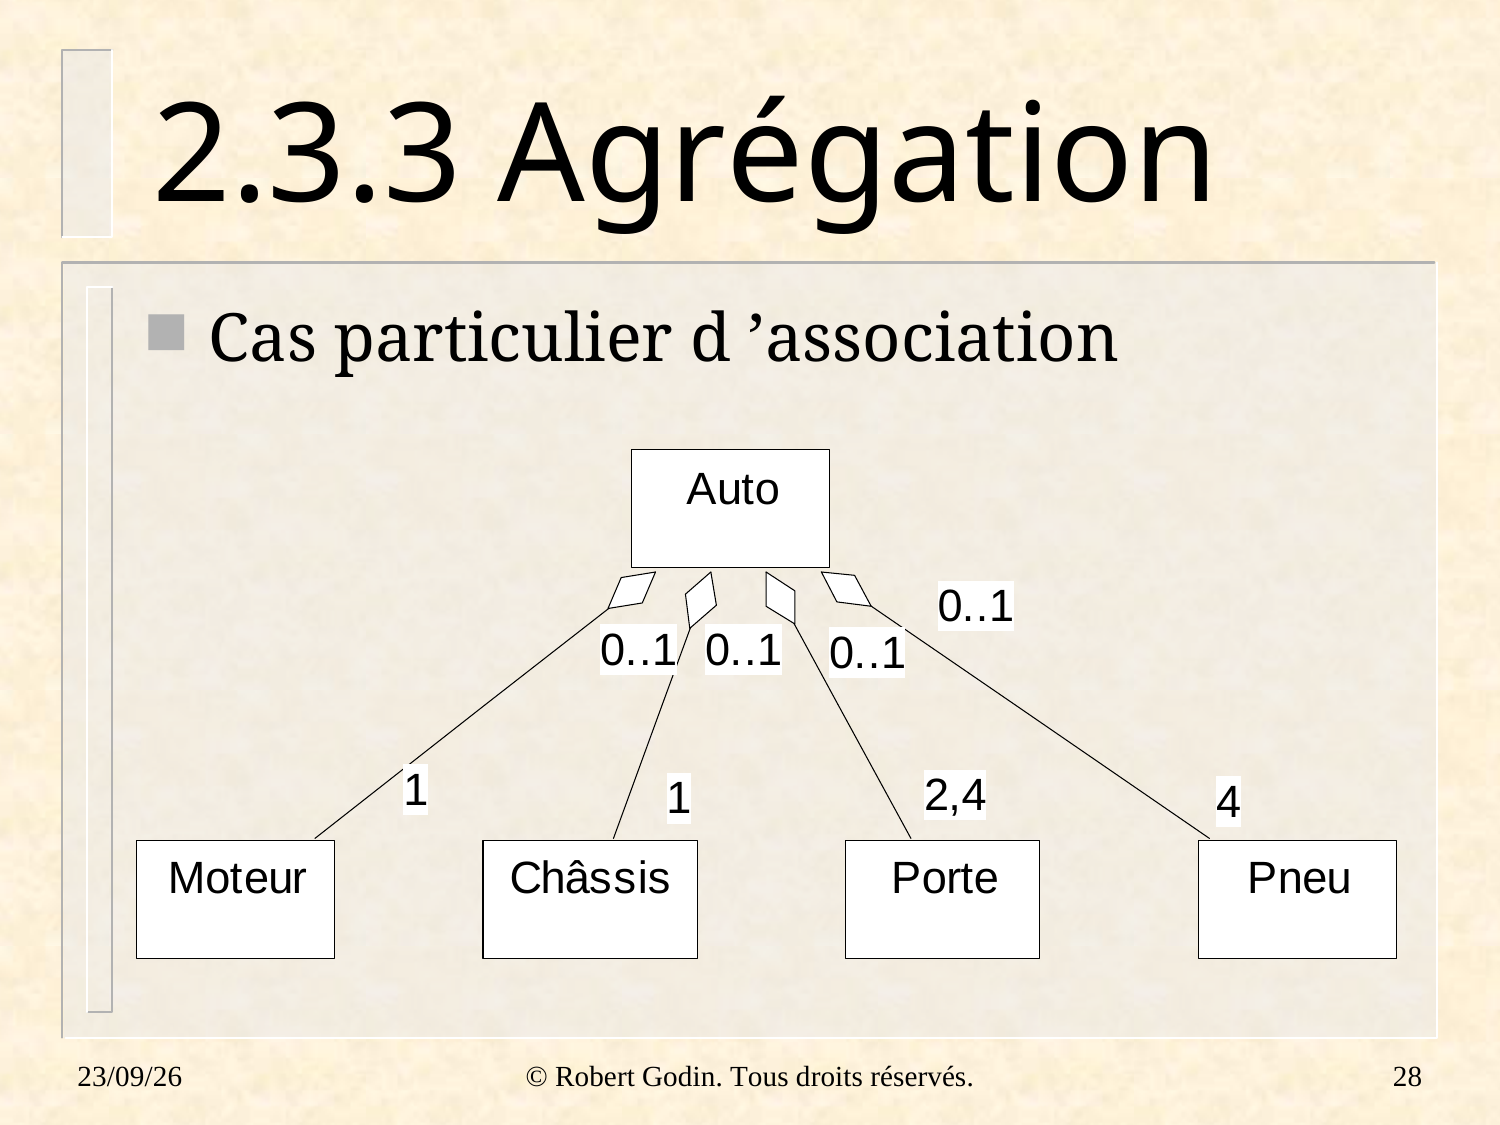

# 2.3.3 Agrégation
Cas particulier d ’association
© Robert Godin. Tous droits réservés.